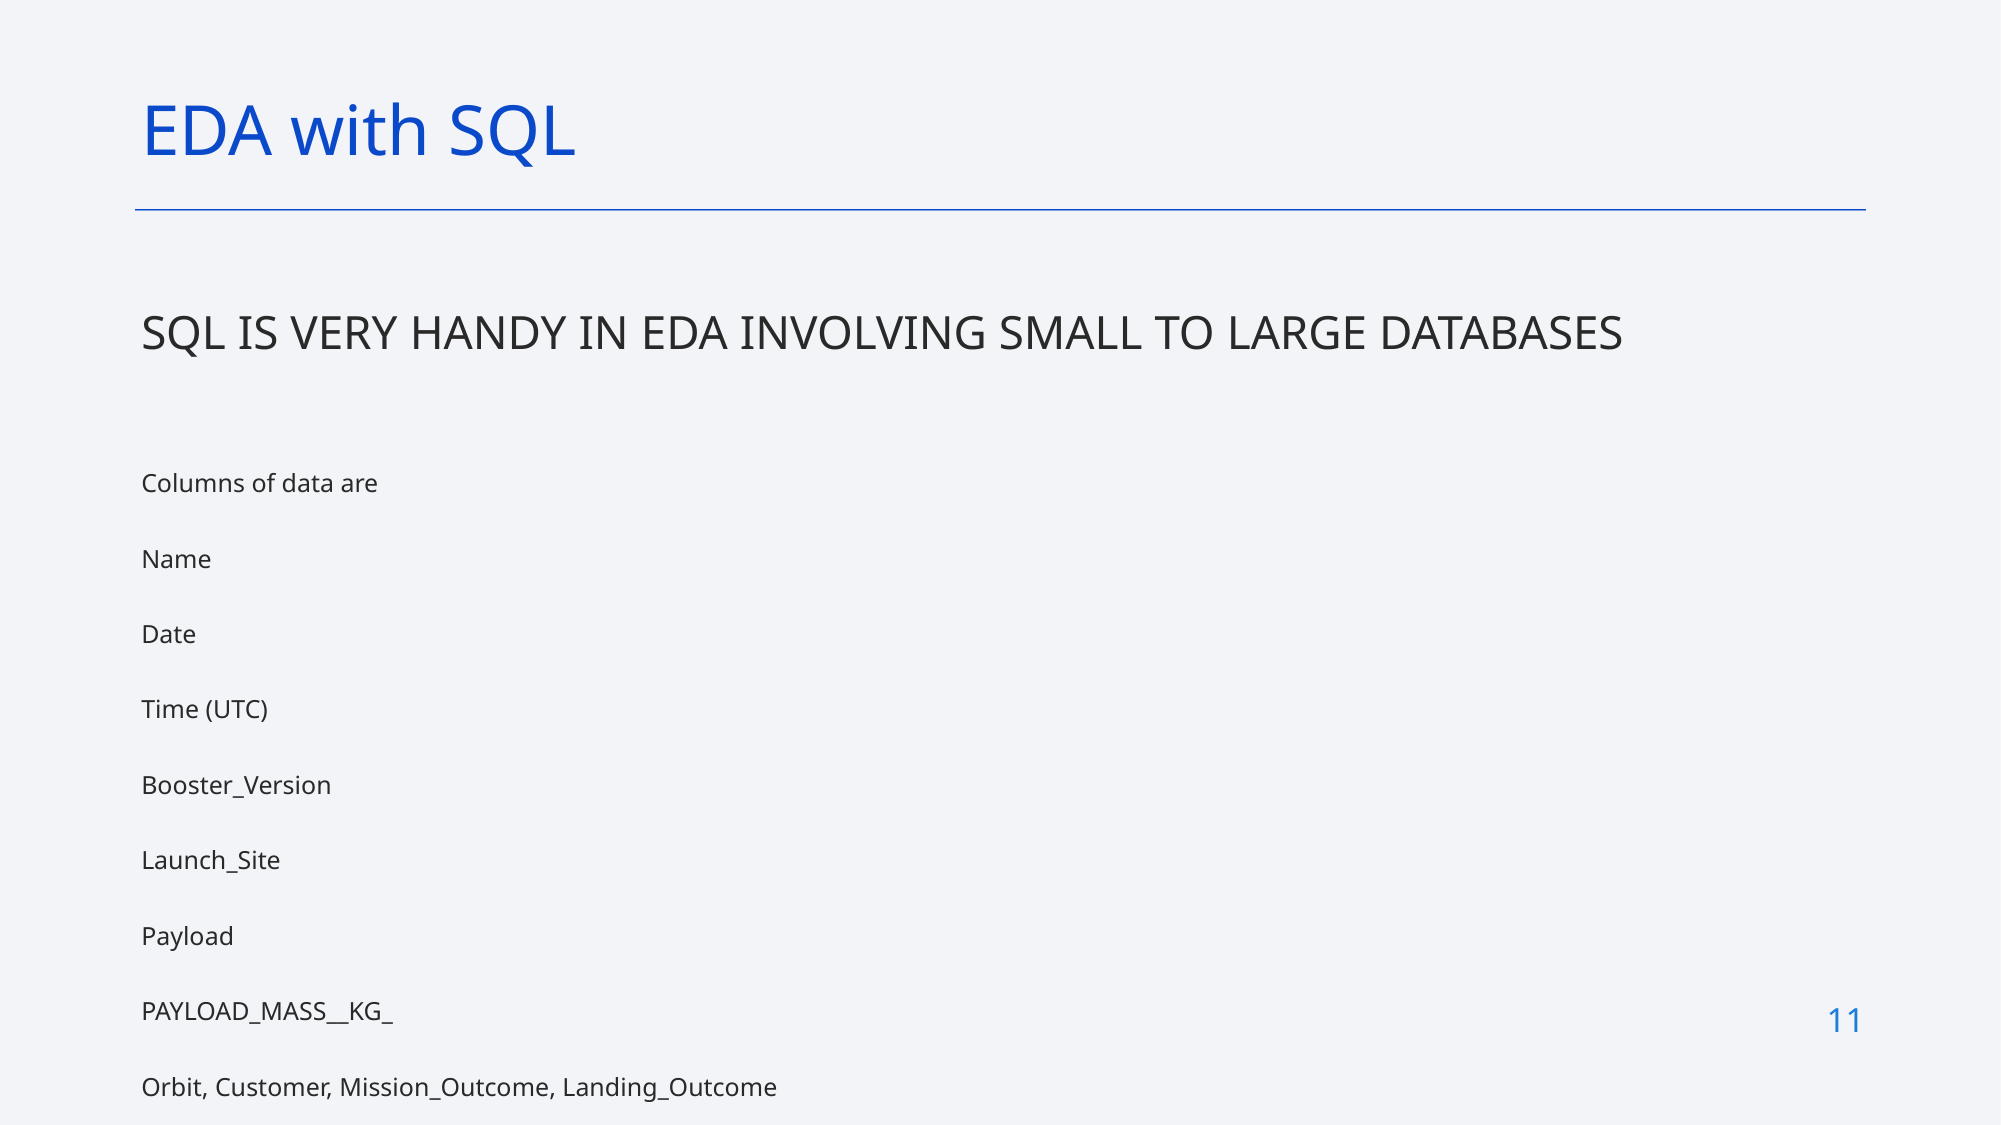

EDA with SQL
# SQL IS VERY HANDY IN EDA INVOLVING SMALL TO LARGE DATABASES
Columns of data are
Name
Date
Time (UTC)
Booster_Version
Launch_Site
Payload
PAYLOAD_MASS__KG_
Orbit, Customer, Mission_Outcome, Landing_Outcome
11